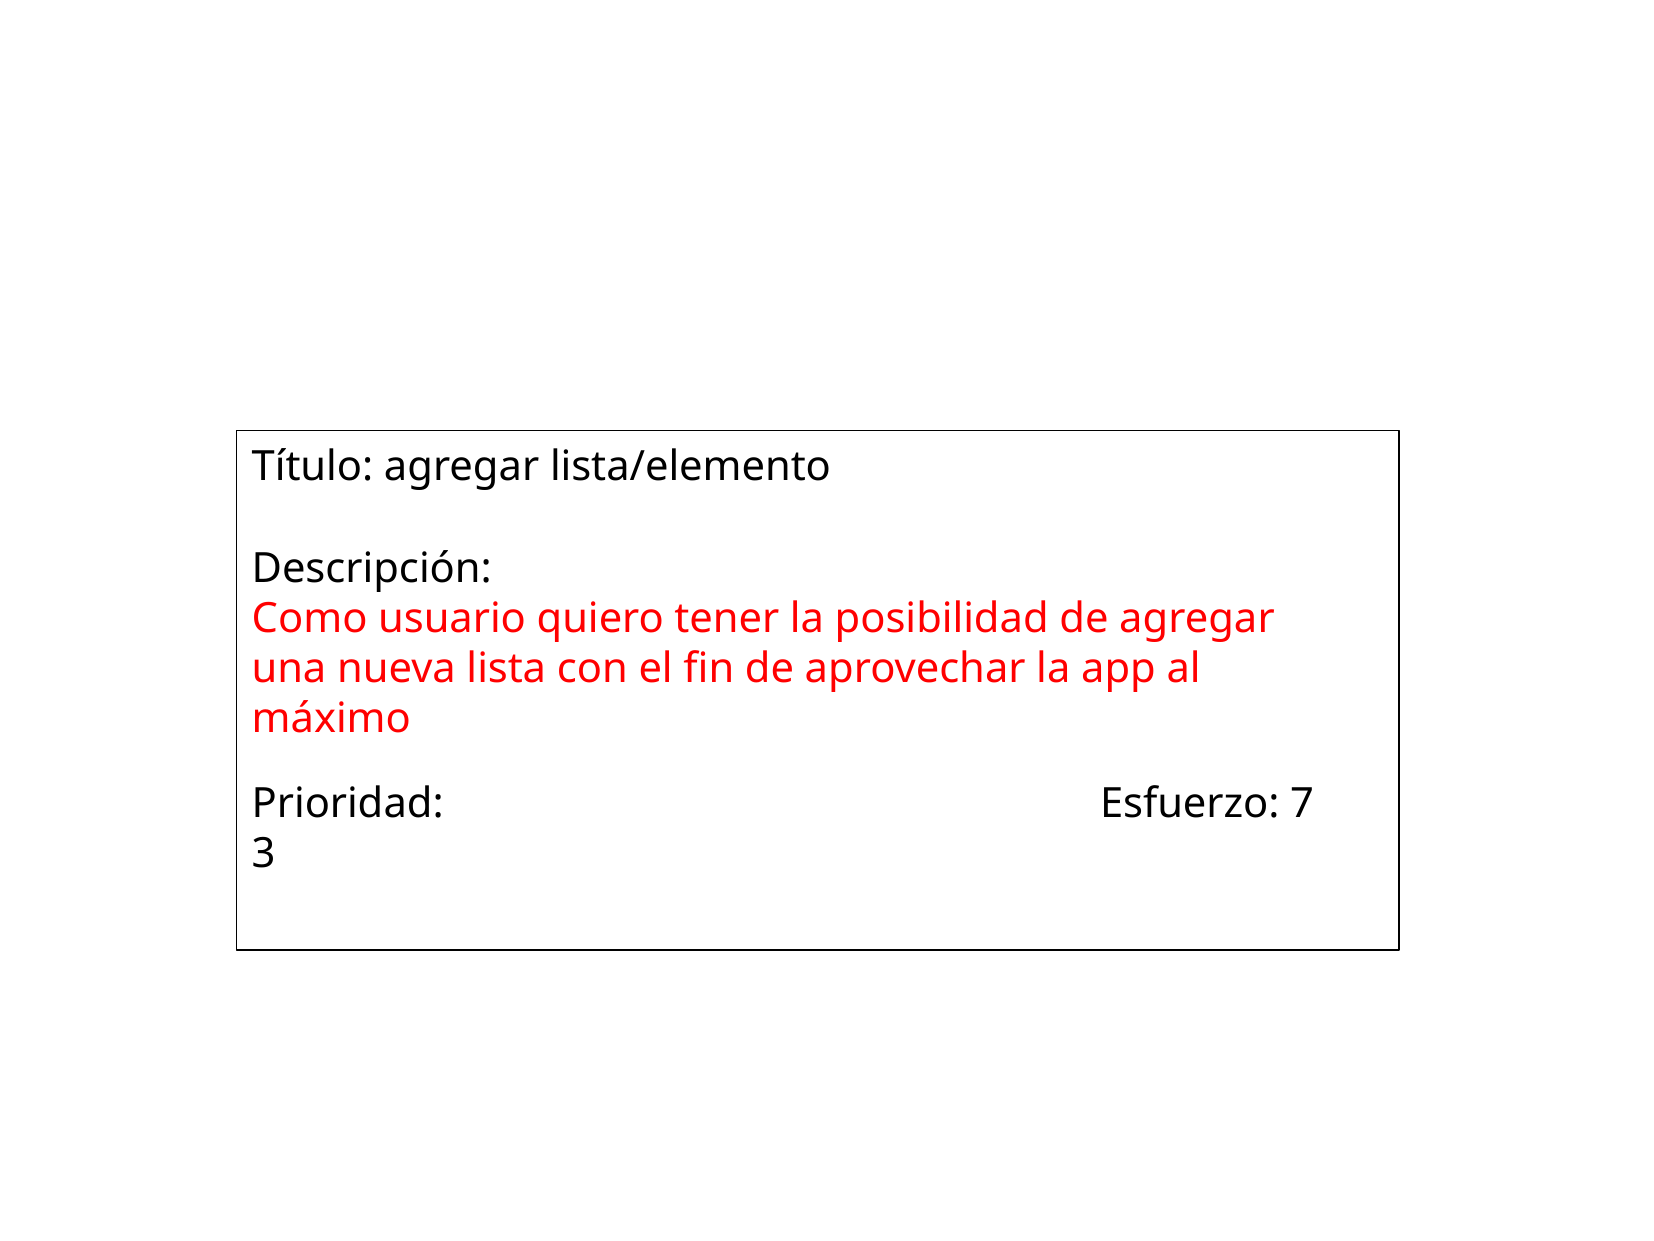

Título: agregar lista/elemento
Descripción:
Como usuario quiero tener la posibilidad de agregar una nueva lista con el fin de aprovechar la app al máximo
Prioridad: 3
Esfuerzo: 7